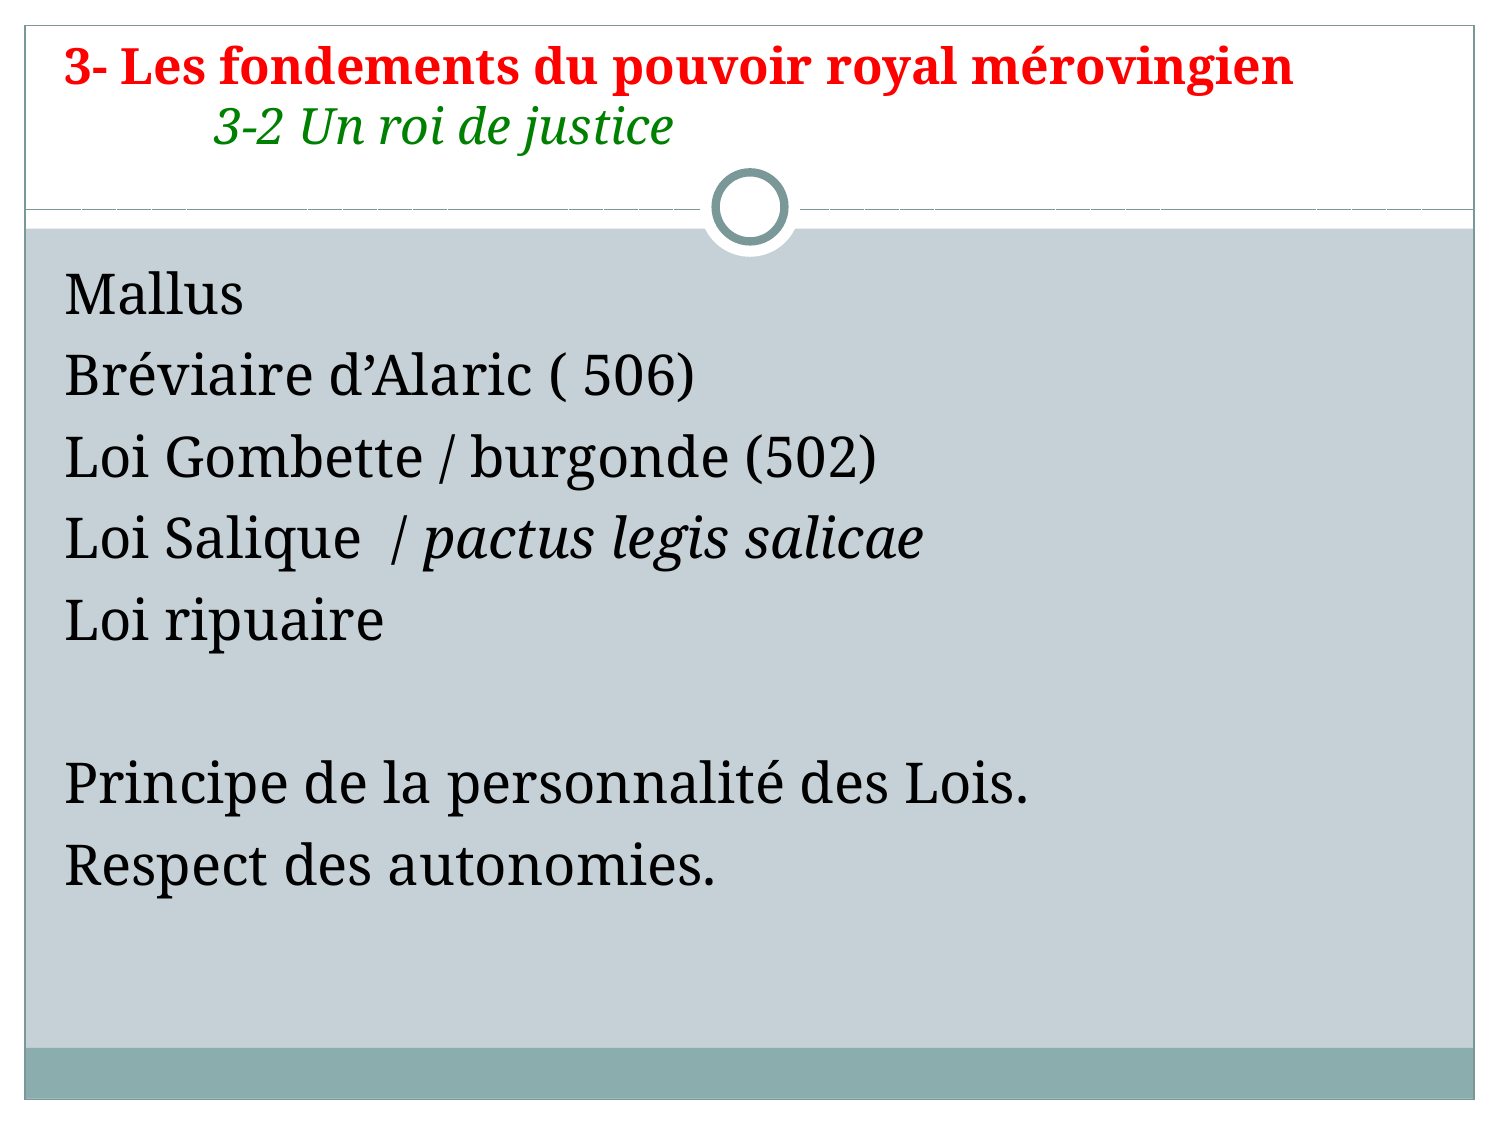

# 3- Les fondements du pouvoir royal mérovingien 3-2 Un roi de justice
Mallus
Bréviaire d’Alaric ( 506)
Loi Gombette / burgonde (502)
Loi Salique / pactus legis salicae
Loi ripuaire
Principe de la personnalité des Lois.
Respect des autonomies.